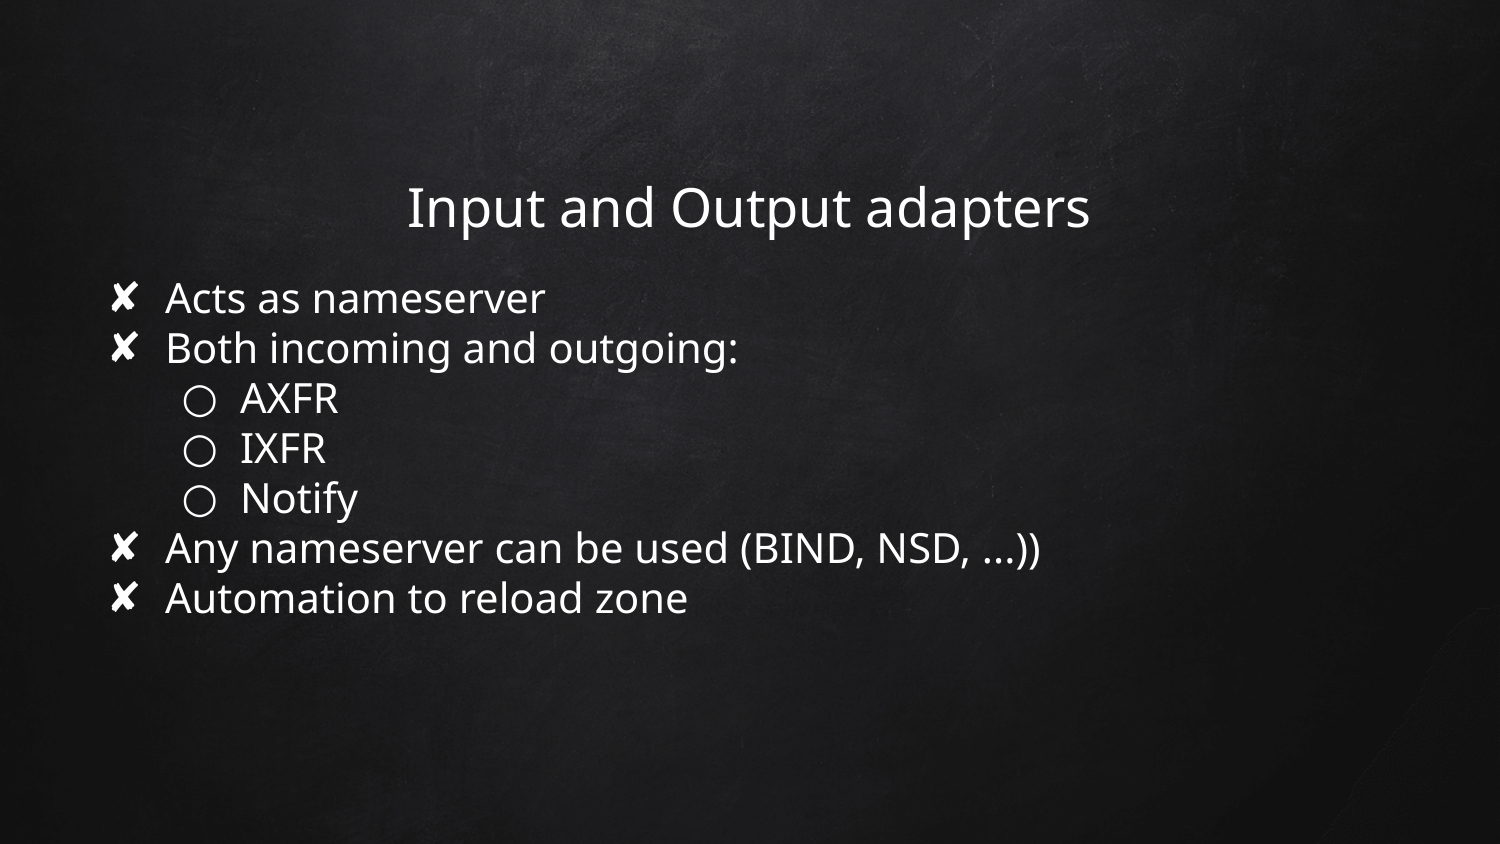

# Input and Output adapters
Acts as nameserver
Both incoming and outgoing:
AXFR
IXFR
Notify
Any nameserver can be used (BIND, NSD, ...))
Automation to reload zone